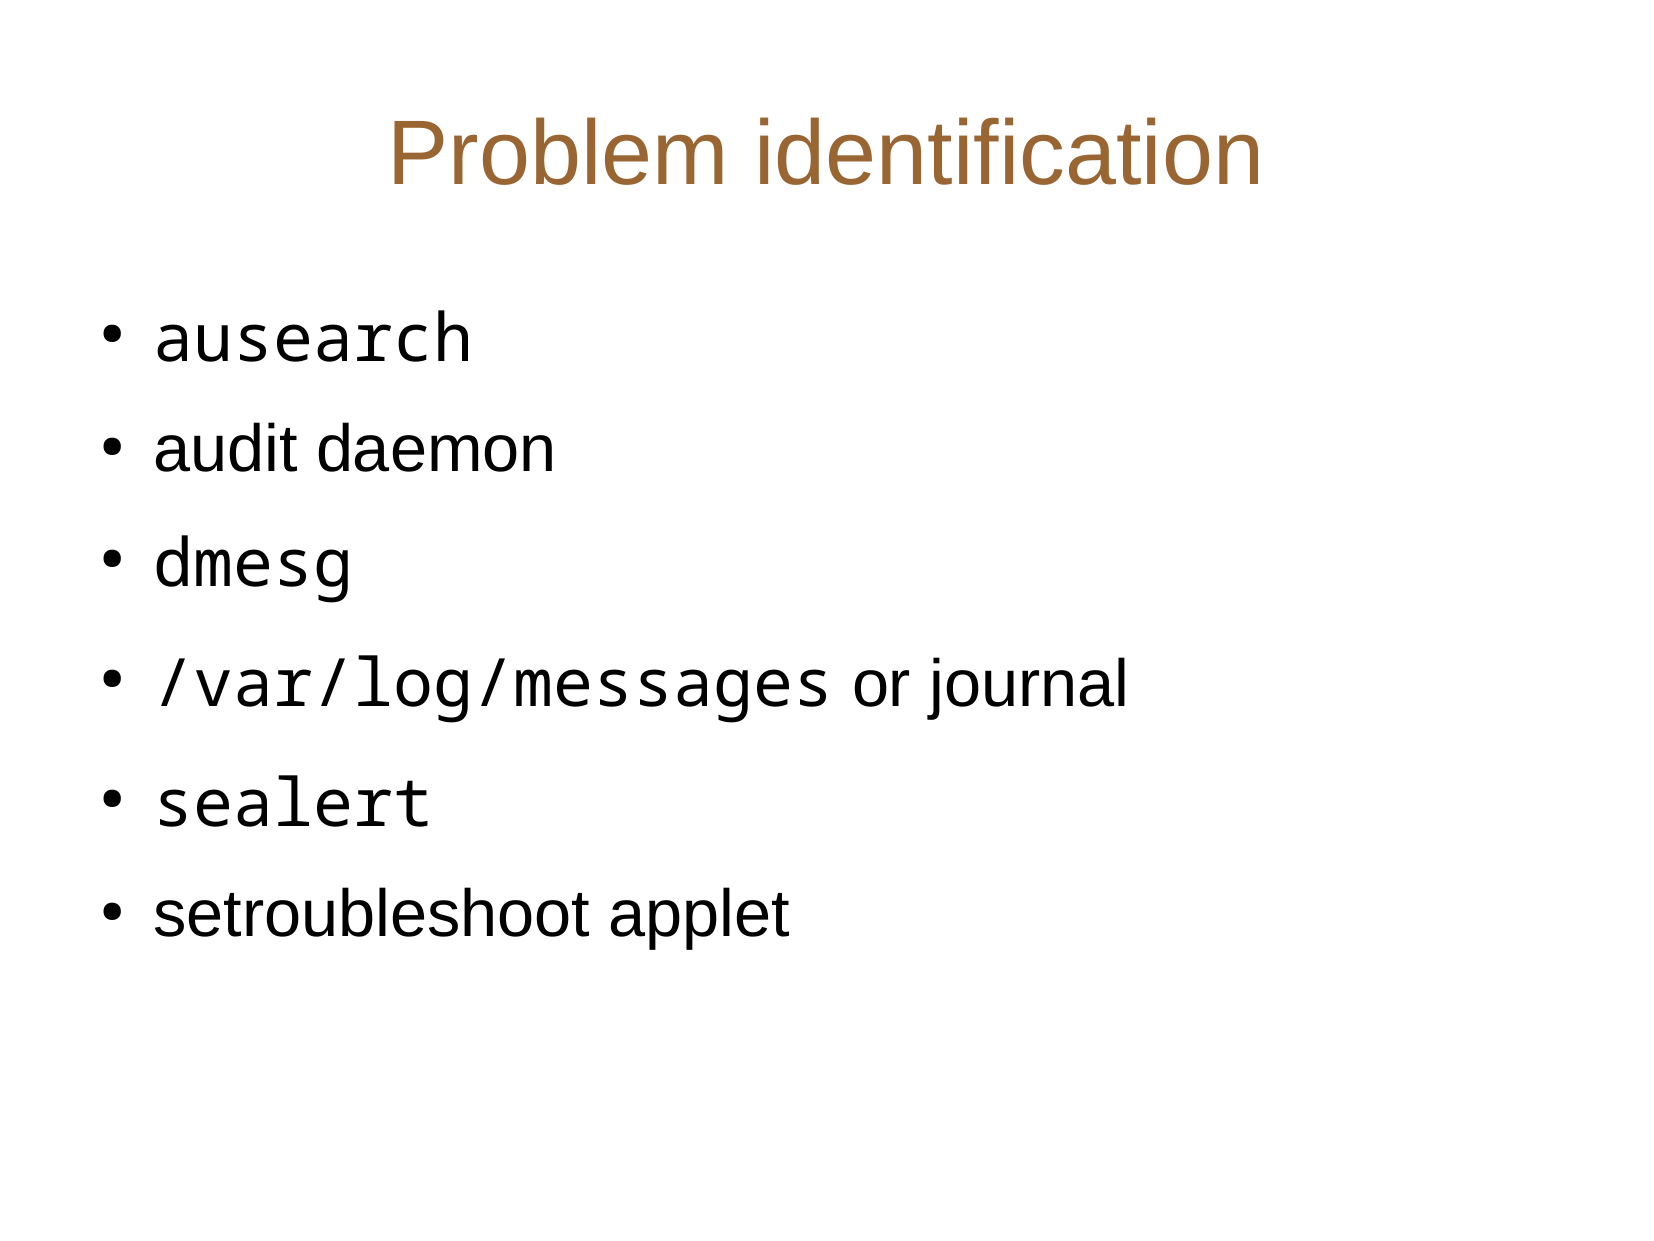

# Problem identification
ausearch
audit daemon
dmesg
/var/log/messages or journal
sealert
setroubleshoot applet